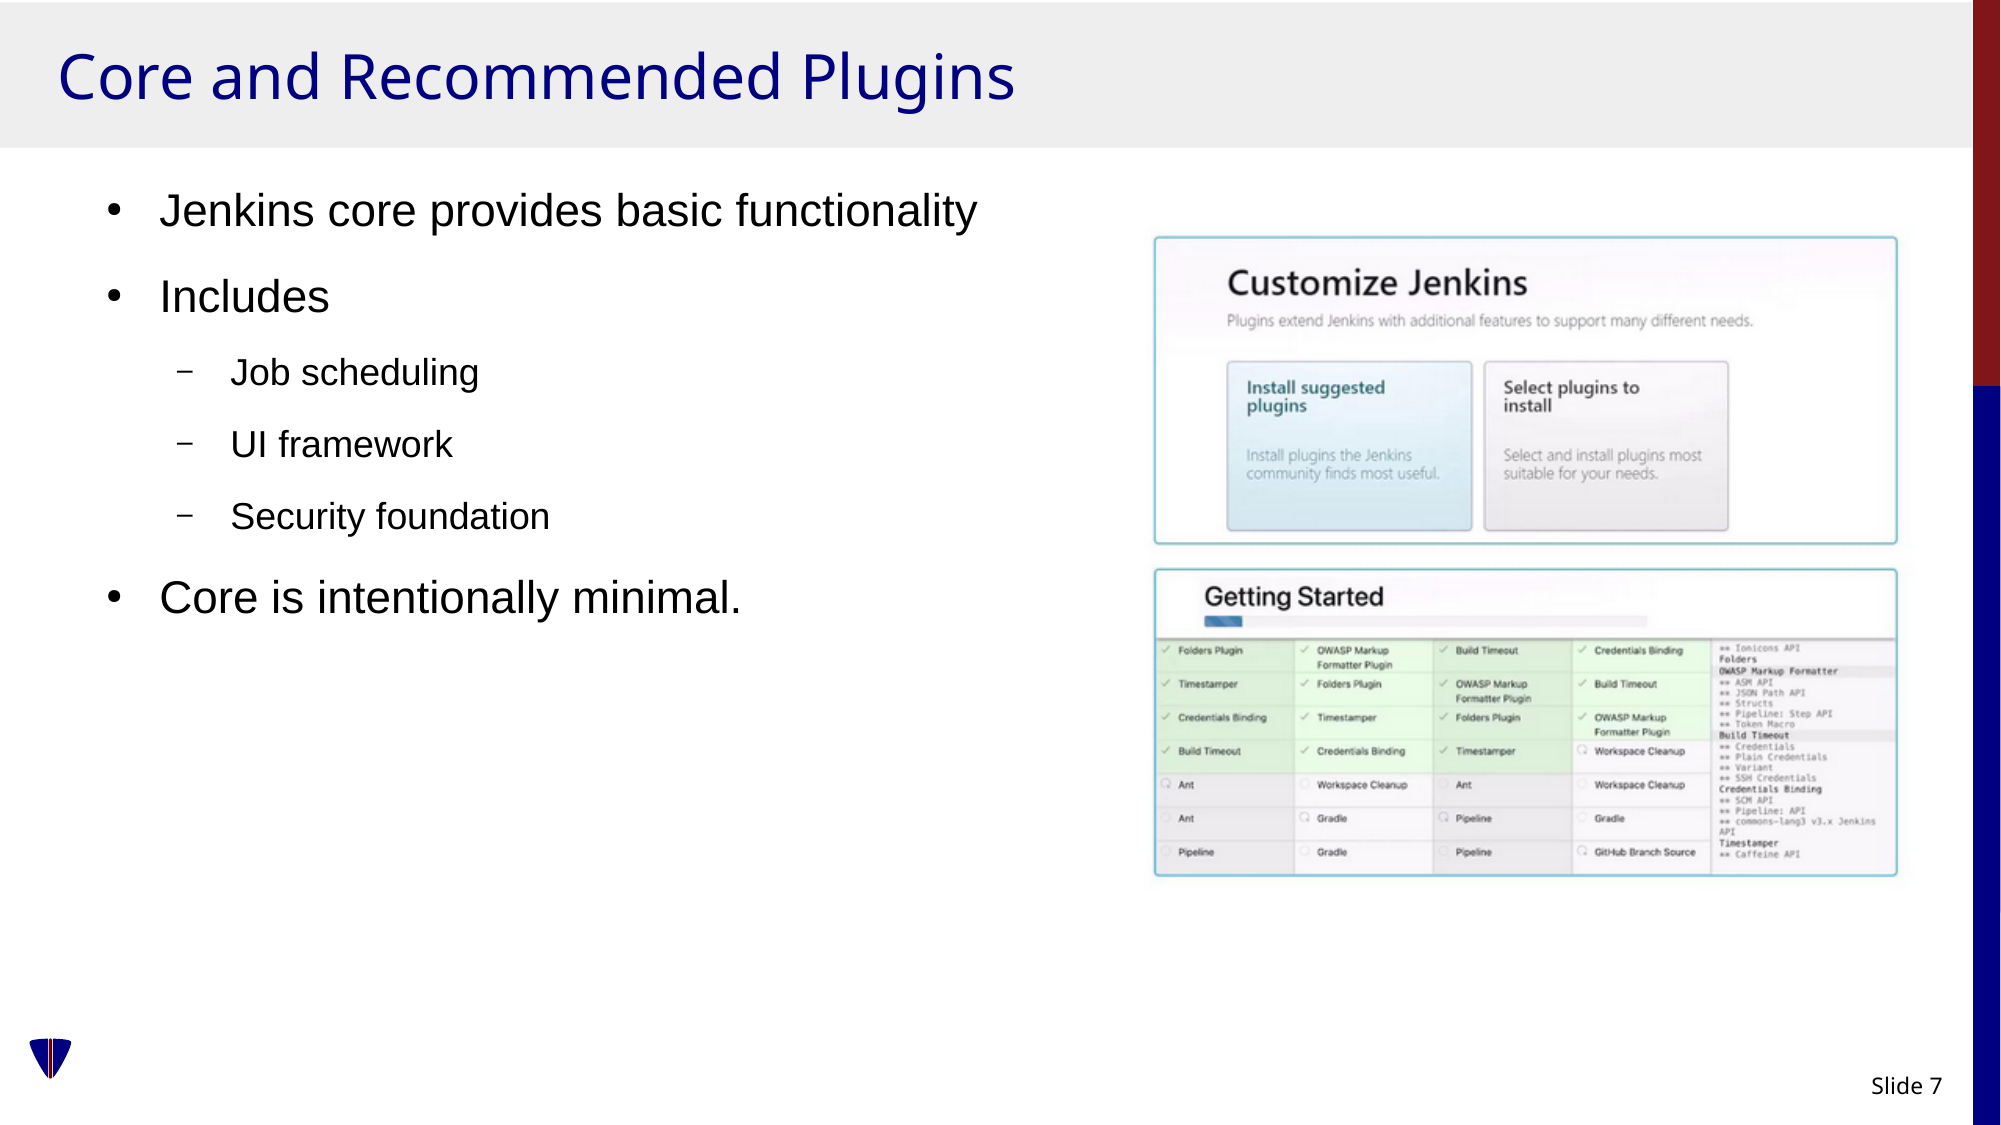

# Core and Recommended Plugins
Jenkins core provides basic functionality
Includes
Job scheduling
UI framework
Security foundation
Core is intentionally minimal.